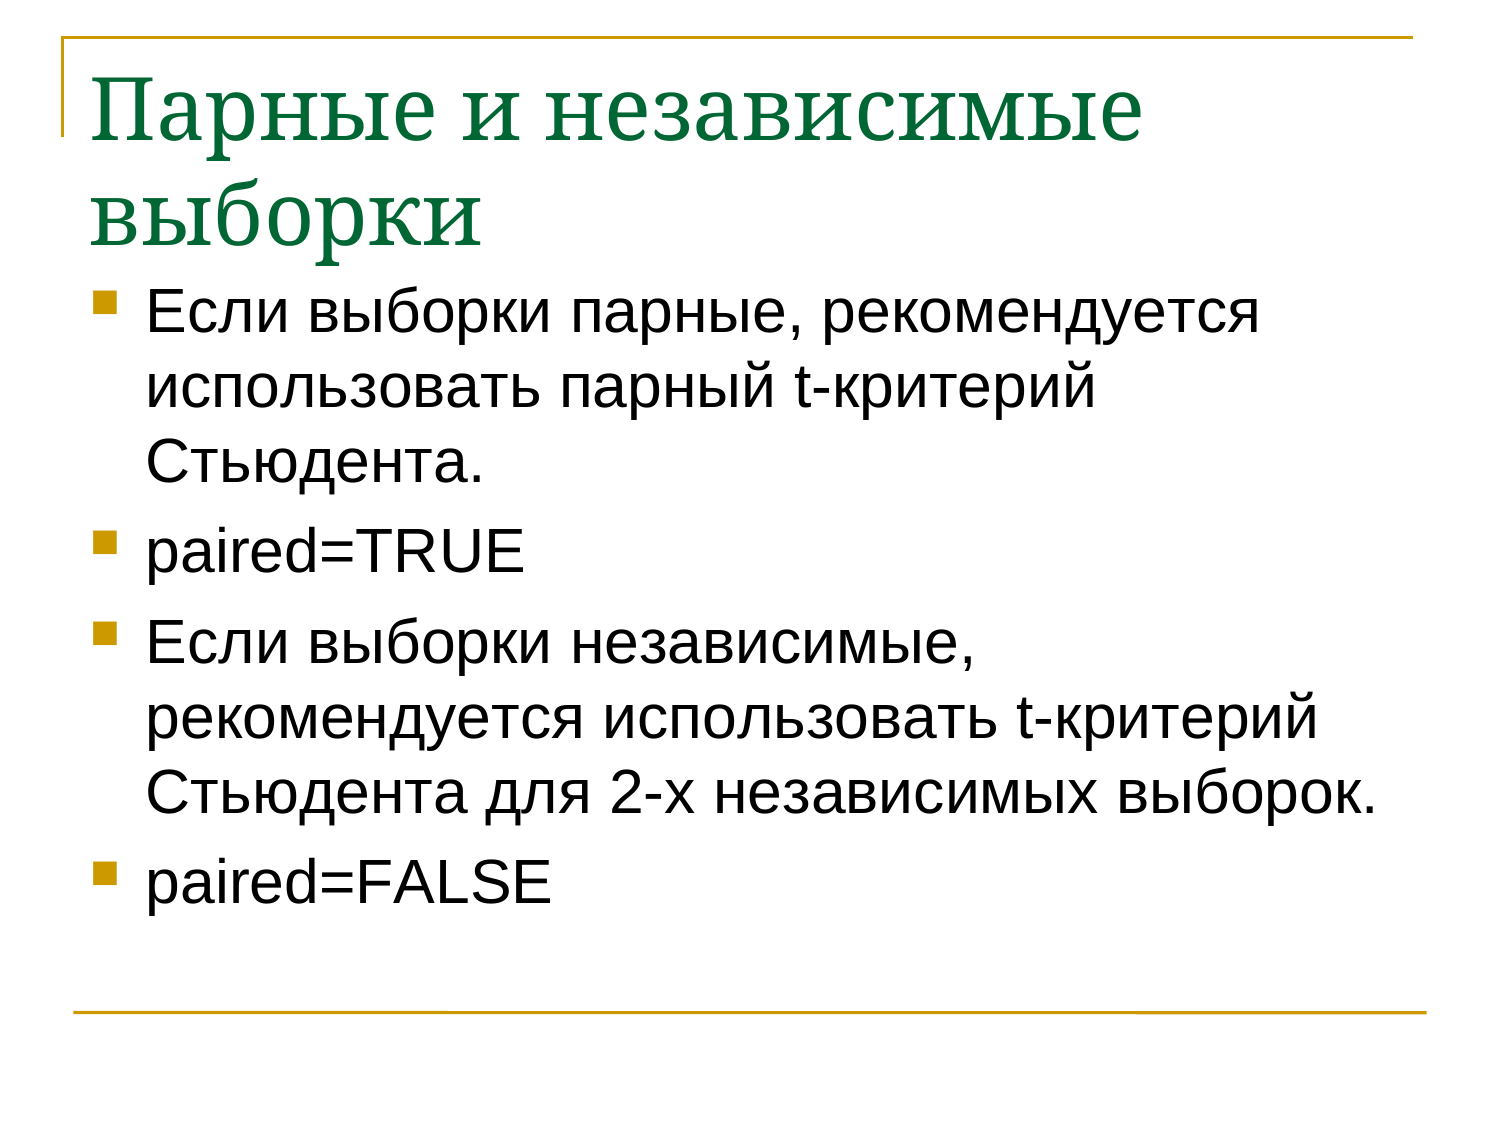

# Парные и независимые выборки
Если выборки парные, рекомендуется использовать парный t-критерий Стьюдента.
paired=TRUE
Если выборки независимые, рекомендуется использовать t-критерий Стьюдента для 2-х независимых выборок.
paired=FALSE